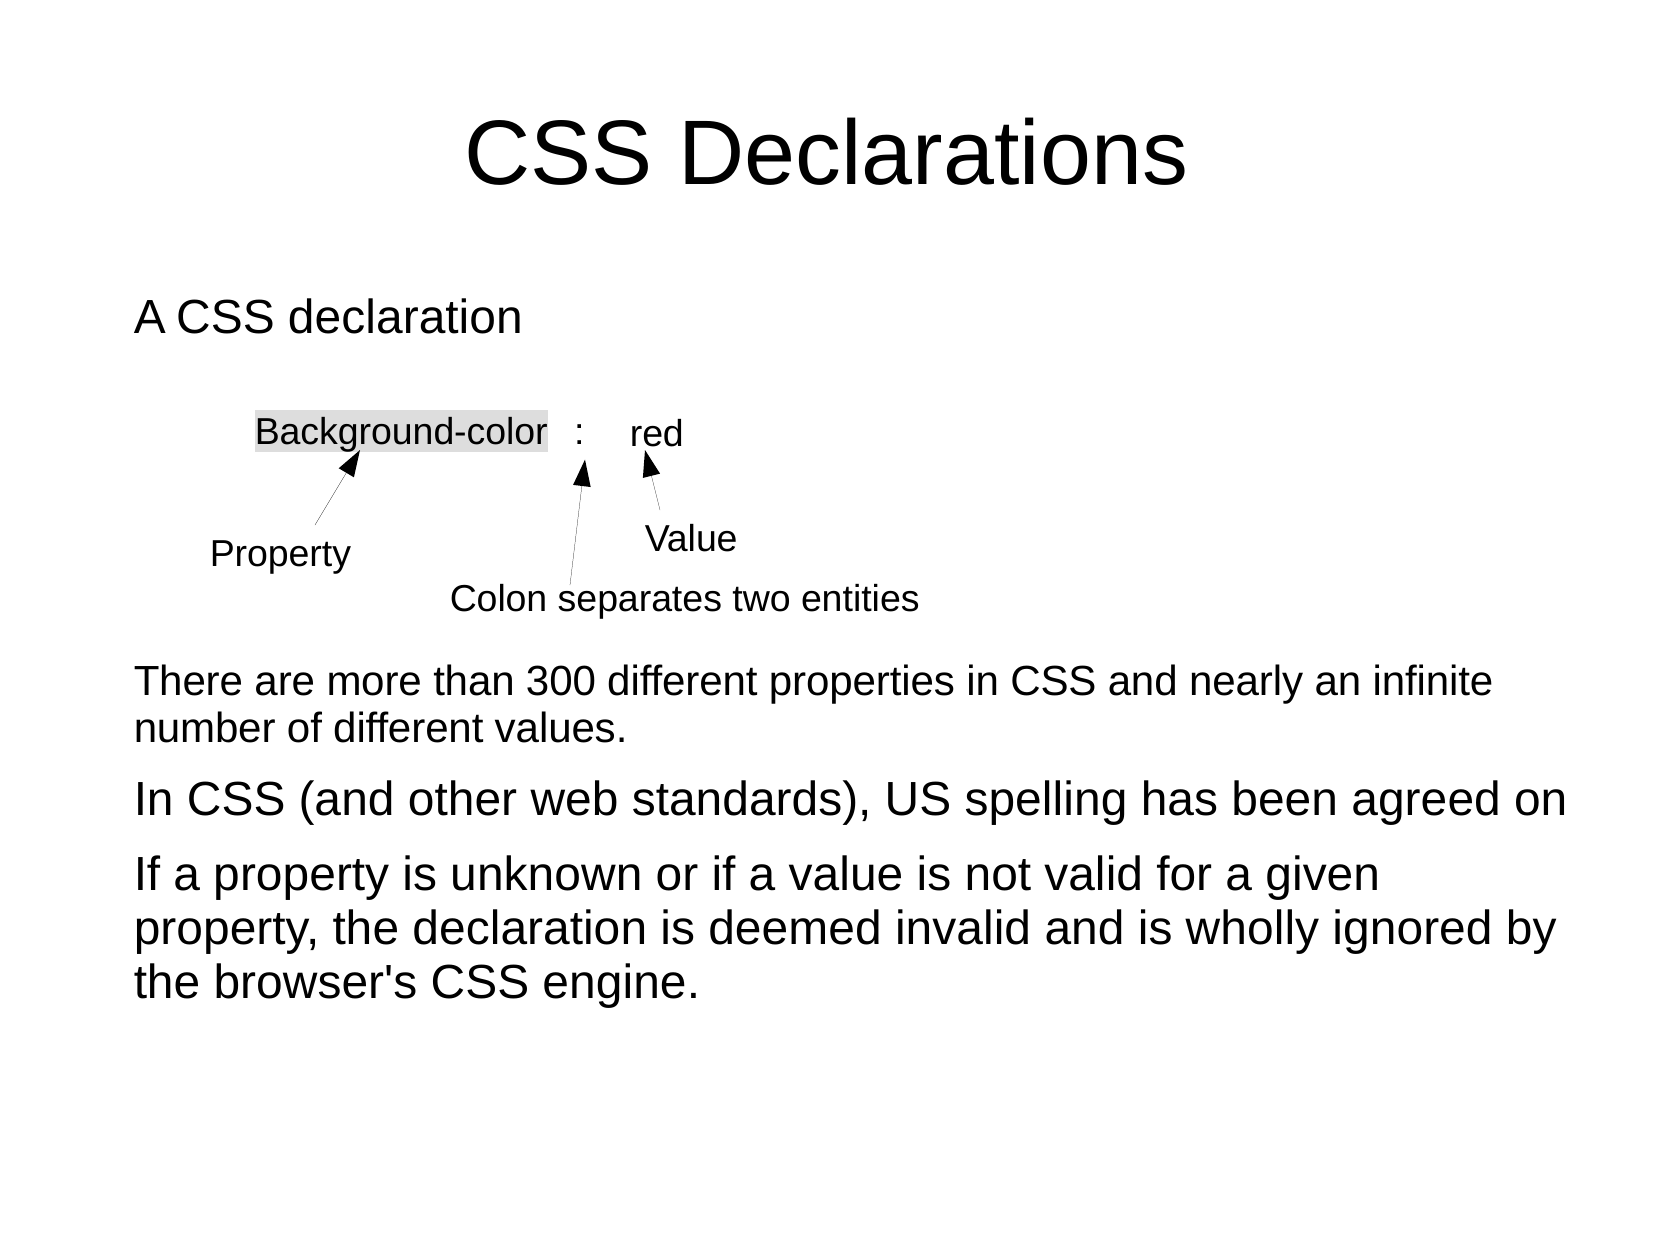

# CSS Declarations
A CSS declaration
There are more than 300 different properties in CSS and nearly an infinite number of different values.
In CSS (and other web standards), US spelling has been agreed on
If a property is unknown or if a value is not valid for a given property, the declaration is deemed invalid and is wholly ignored by the browser's CSS engine.
Background-color
 :
red
Value
Property
Colon separates two entities